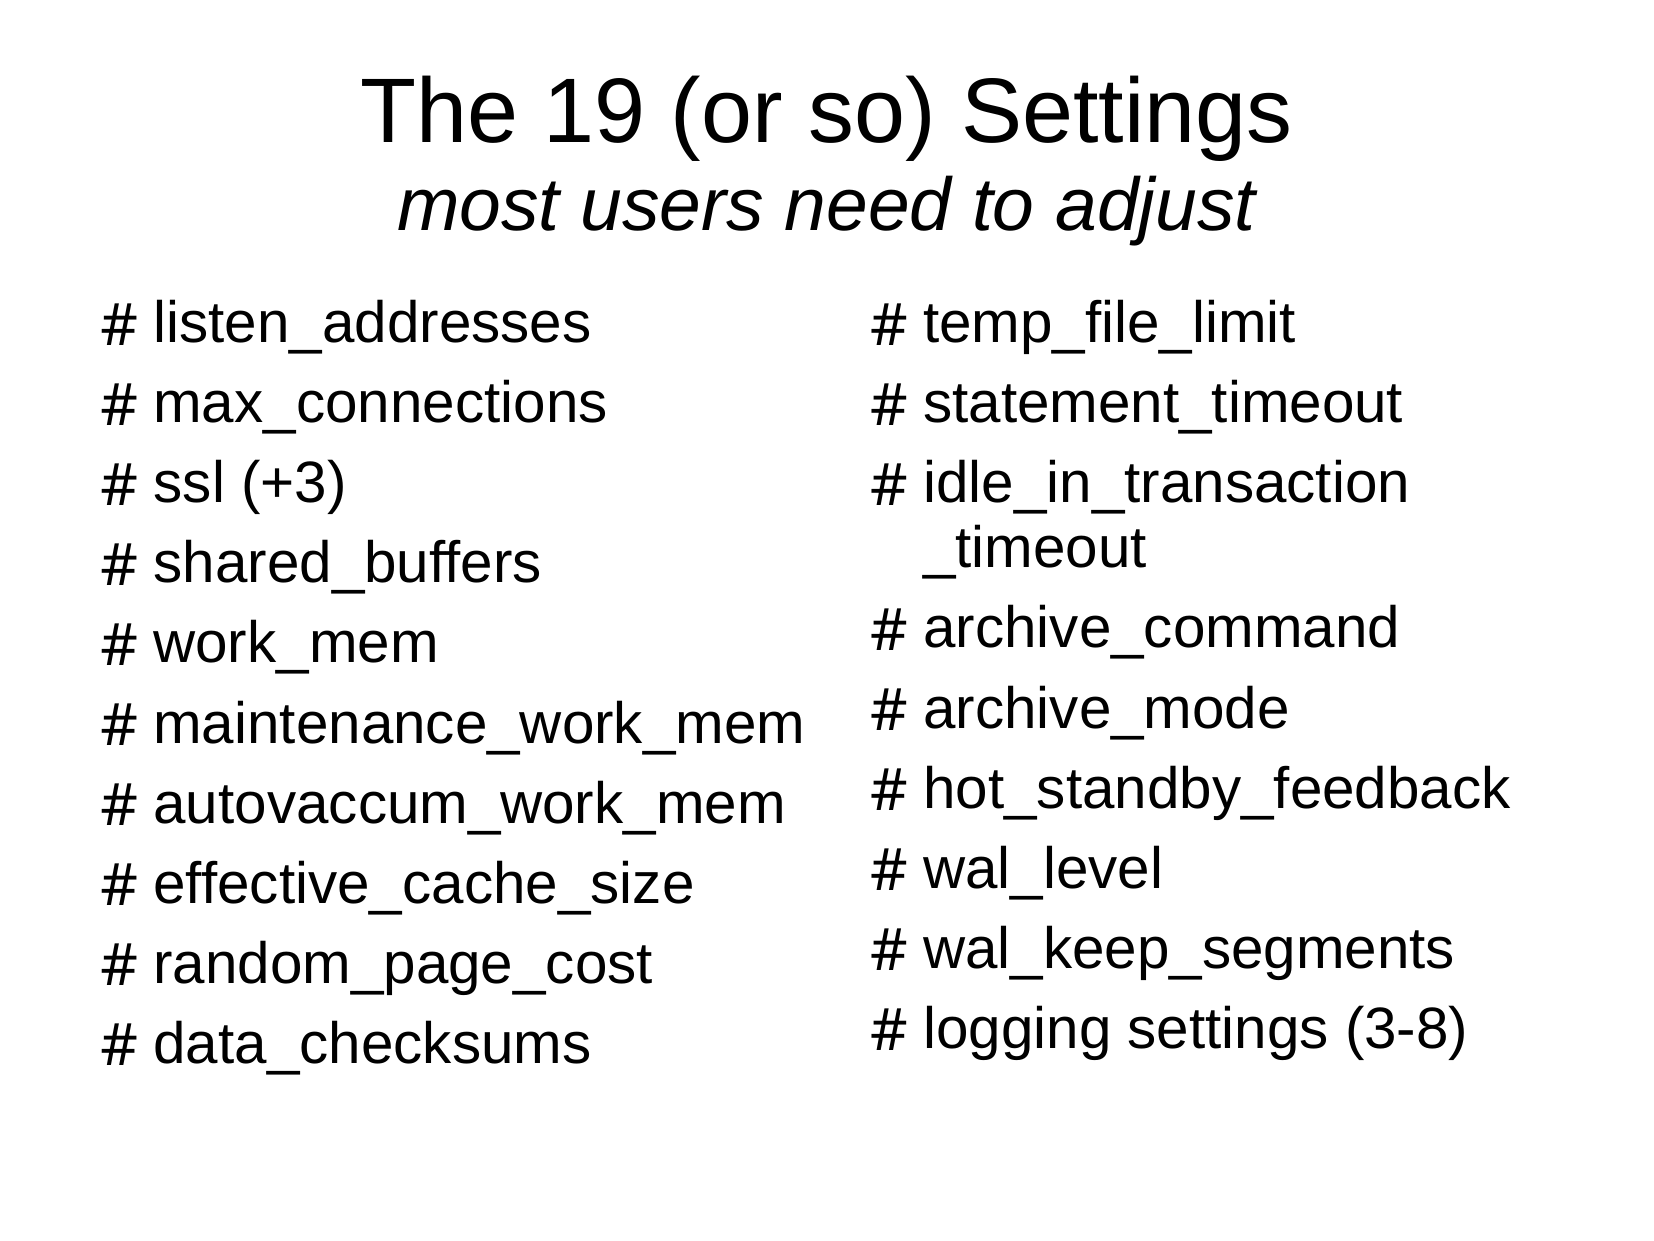

# The 19 (or so) Settings most users need to adjust
listen_addresses
max_connections
ssl (+3)
shared_buffers
work_mem
maintenance_work_mem
autovaccum_work_mem
effective_cache_size
random_page_cost
data_checksums
temp_file_limit
statement_timeout
idle_in_transaction
_timeout
archive_command
archive_mode
hot_standby_feedback
wal_level
wal_keep_segments
logging settings (3-8)